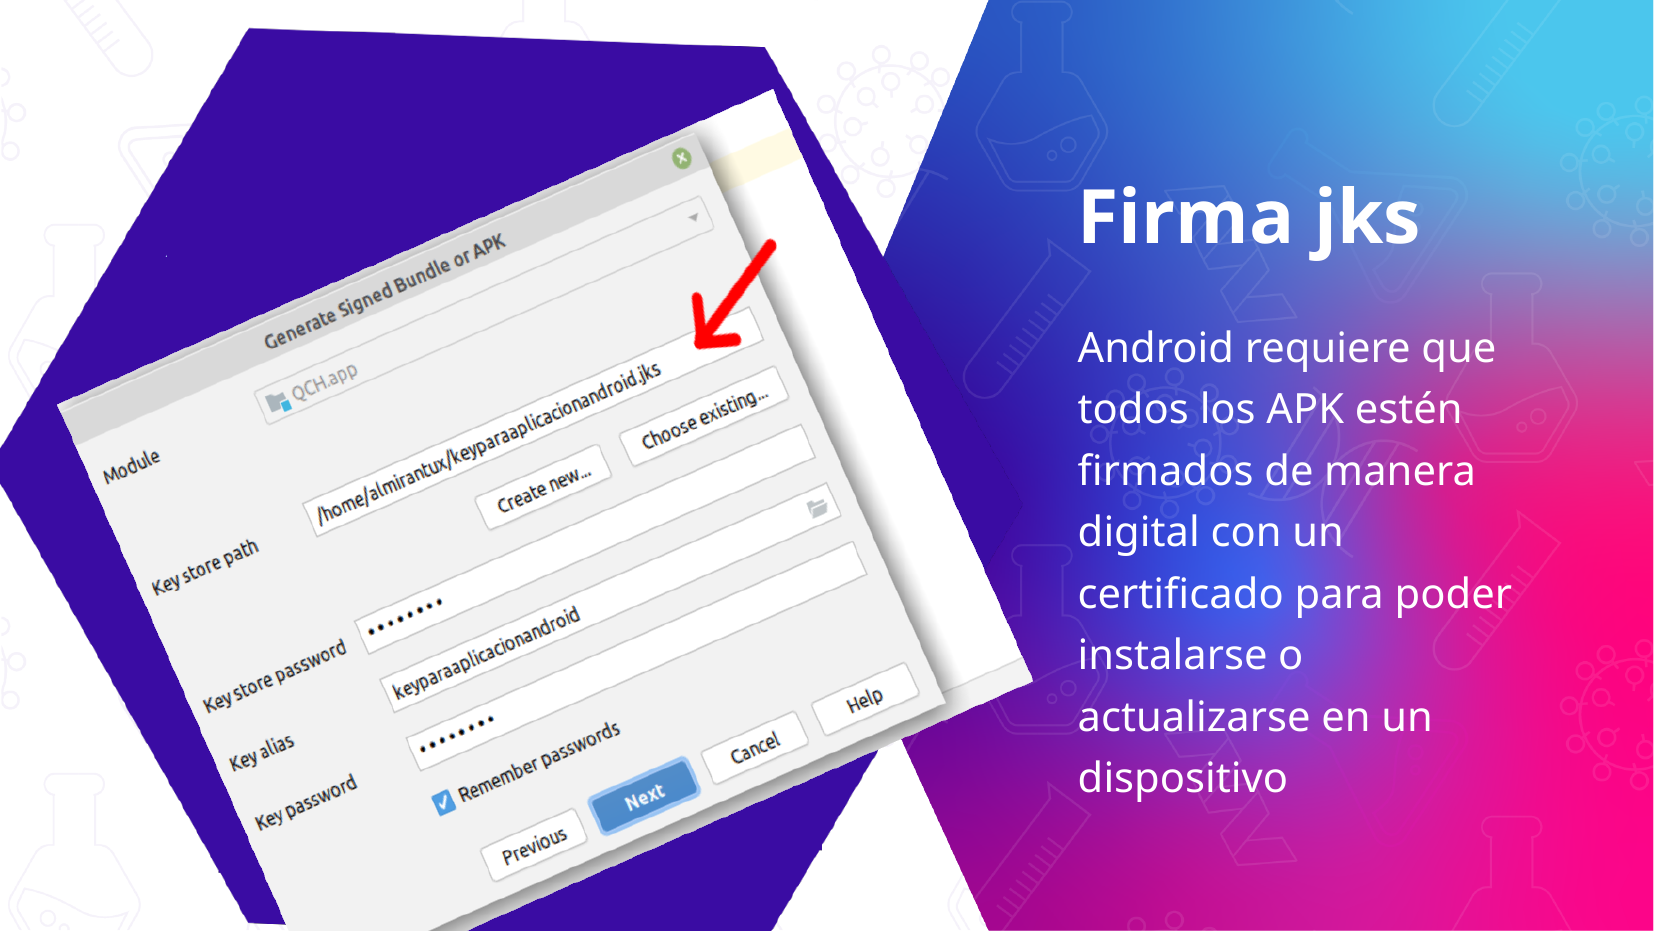

Firma jks
Android requiere que todos los APK estén firmados de manera digital con un certificado para poder instalarse o actualizarse en un dispositivo